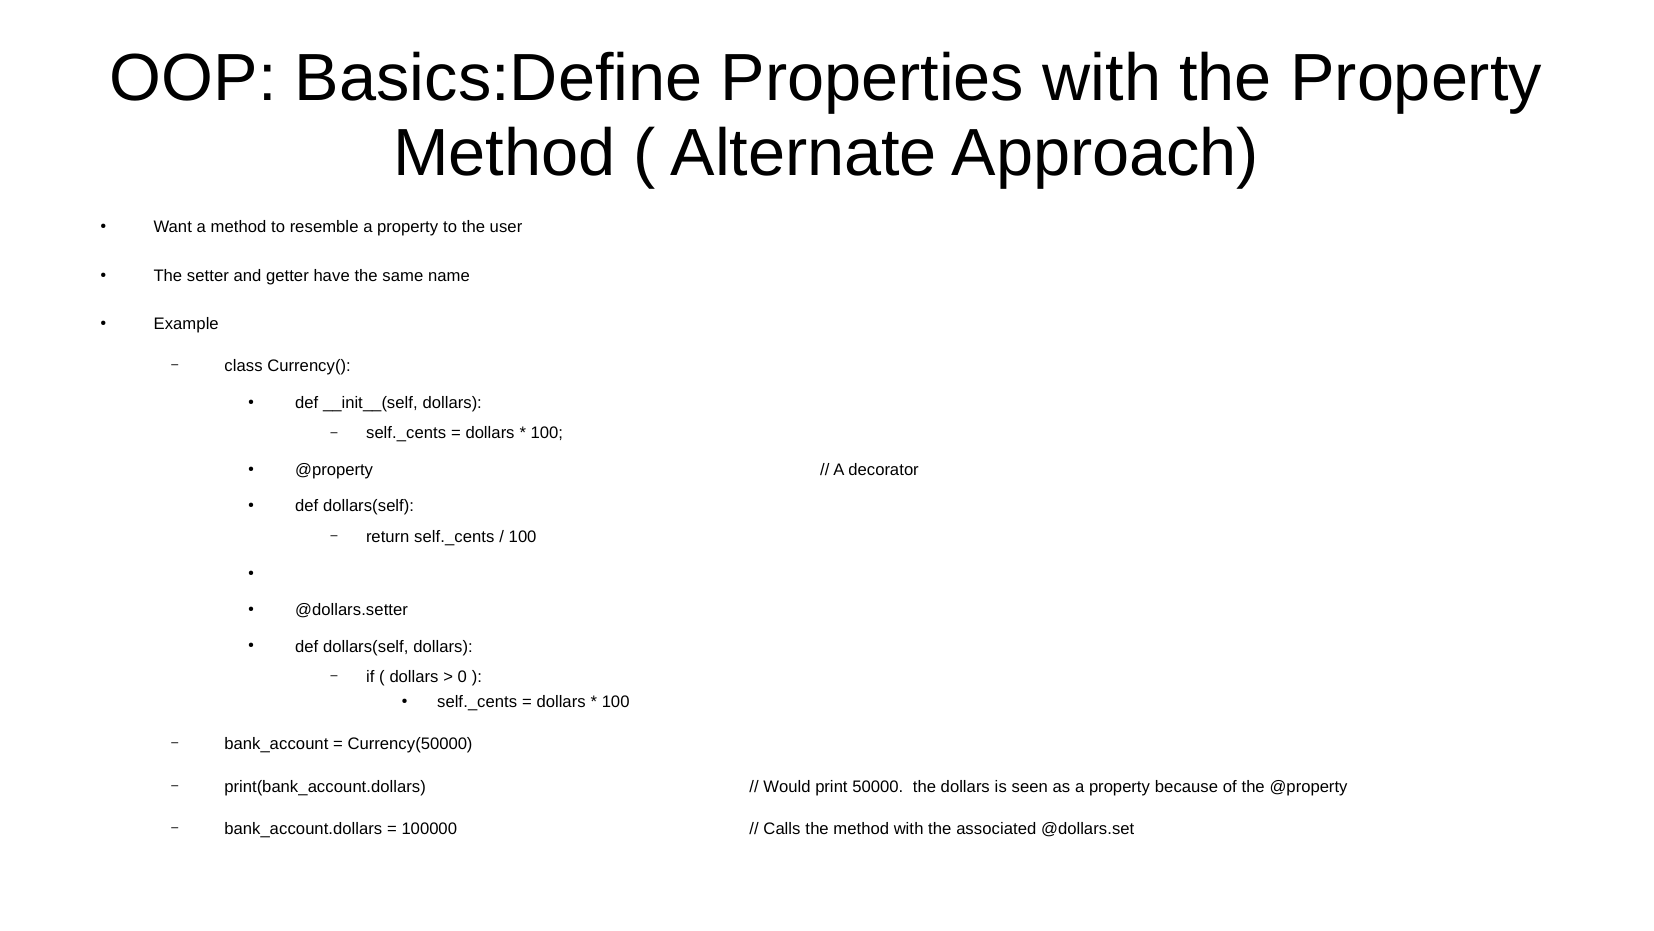

# OOP: Basics:Define Properties with the Property Method ( Alternate Approach)
Want a method to resemble a property to the user
The setter and getter have the same name
Example
class Currency():
def __init__(self, dollars):
self._cents = dollars * 100;
@property						// A decorator
def dollars(self):
return self._cents / 100
@dollars.setter
def dollars(self, dollars):
if ( dollars > 0 ):
self._cents = dollars * 100
bank_account = Currency(50000)
print(bank_account.dollars)					// Would print 50000. the dollars is seen as a property because of the @property
bank_account.dollars = 100000				// Calls the method with the associated @dollars.set